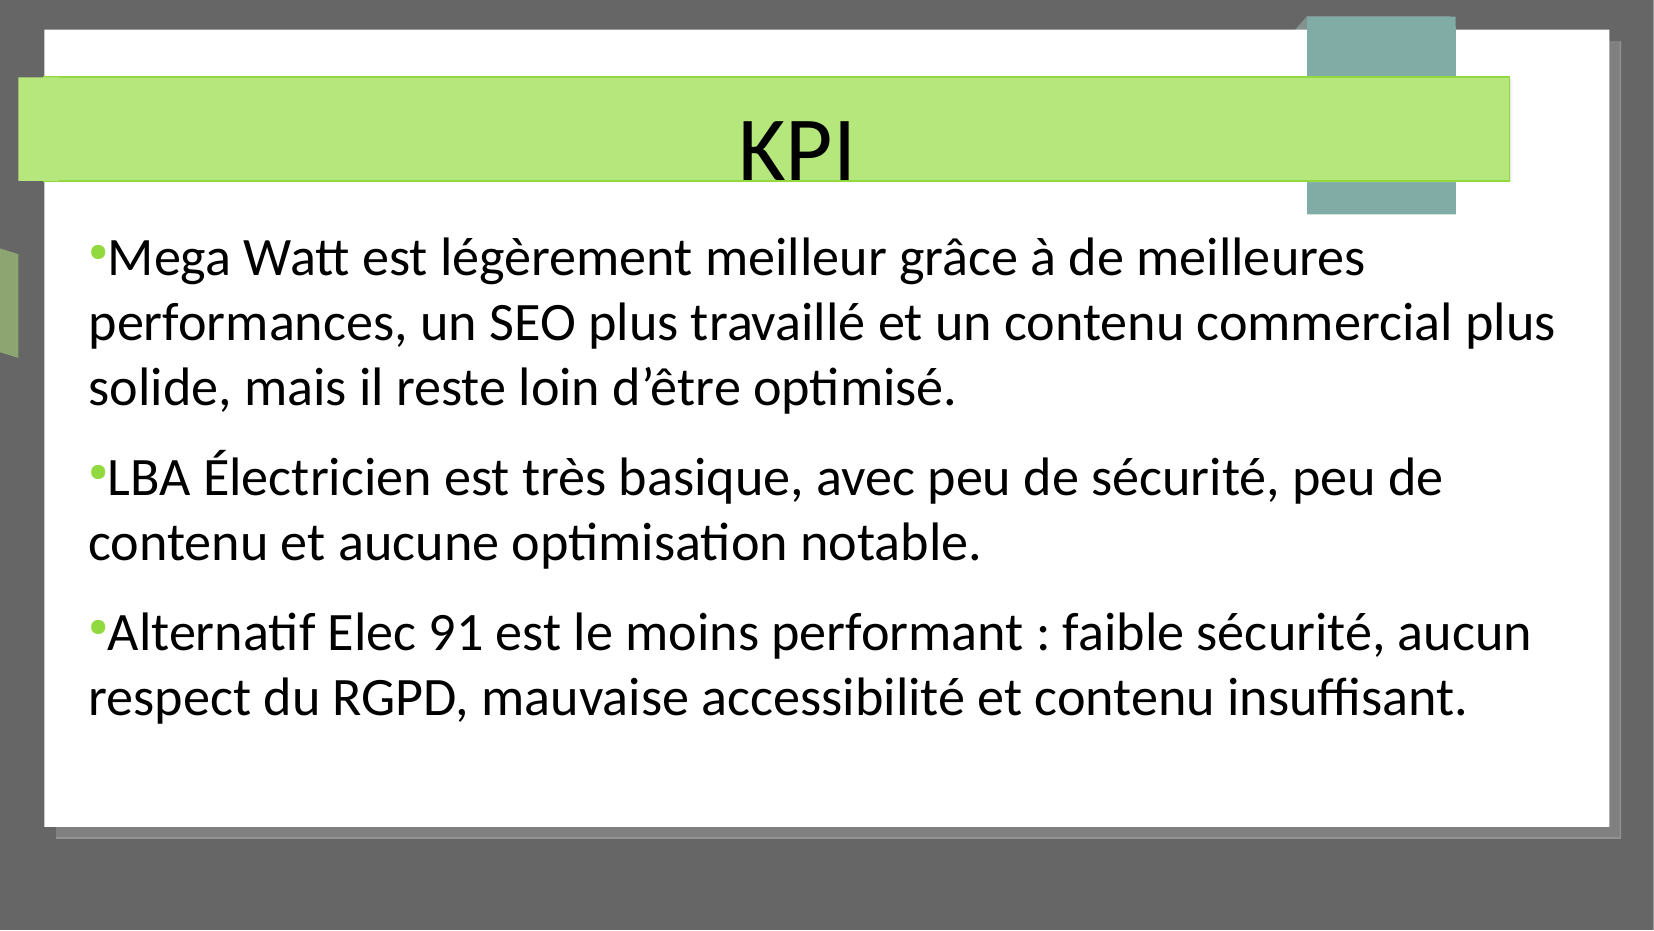

# KPI
Mega Watt est légèrement meilleur grâce à de meilleures performances, un SEO plus travaillé et un contenu commercial plus solide, mais il reste loin d’être optimisé.
LBA Électricien est très basique, avec peu de sécurité, peu de contenu et aucune optimisation notable.
Alternatif Elec 91 est le moins performant : faible sécurité, aucun respect du RGPD, mauvaise accessibilité et contenu insuffisant.